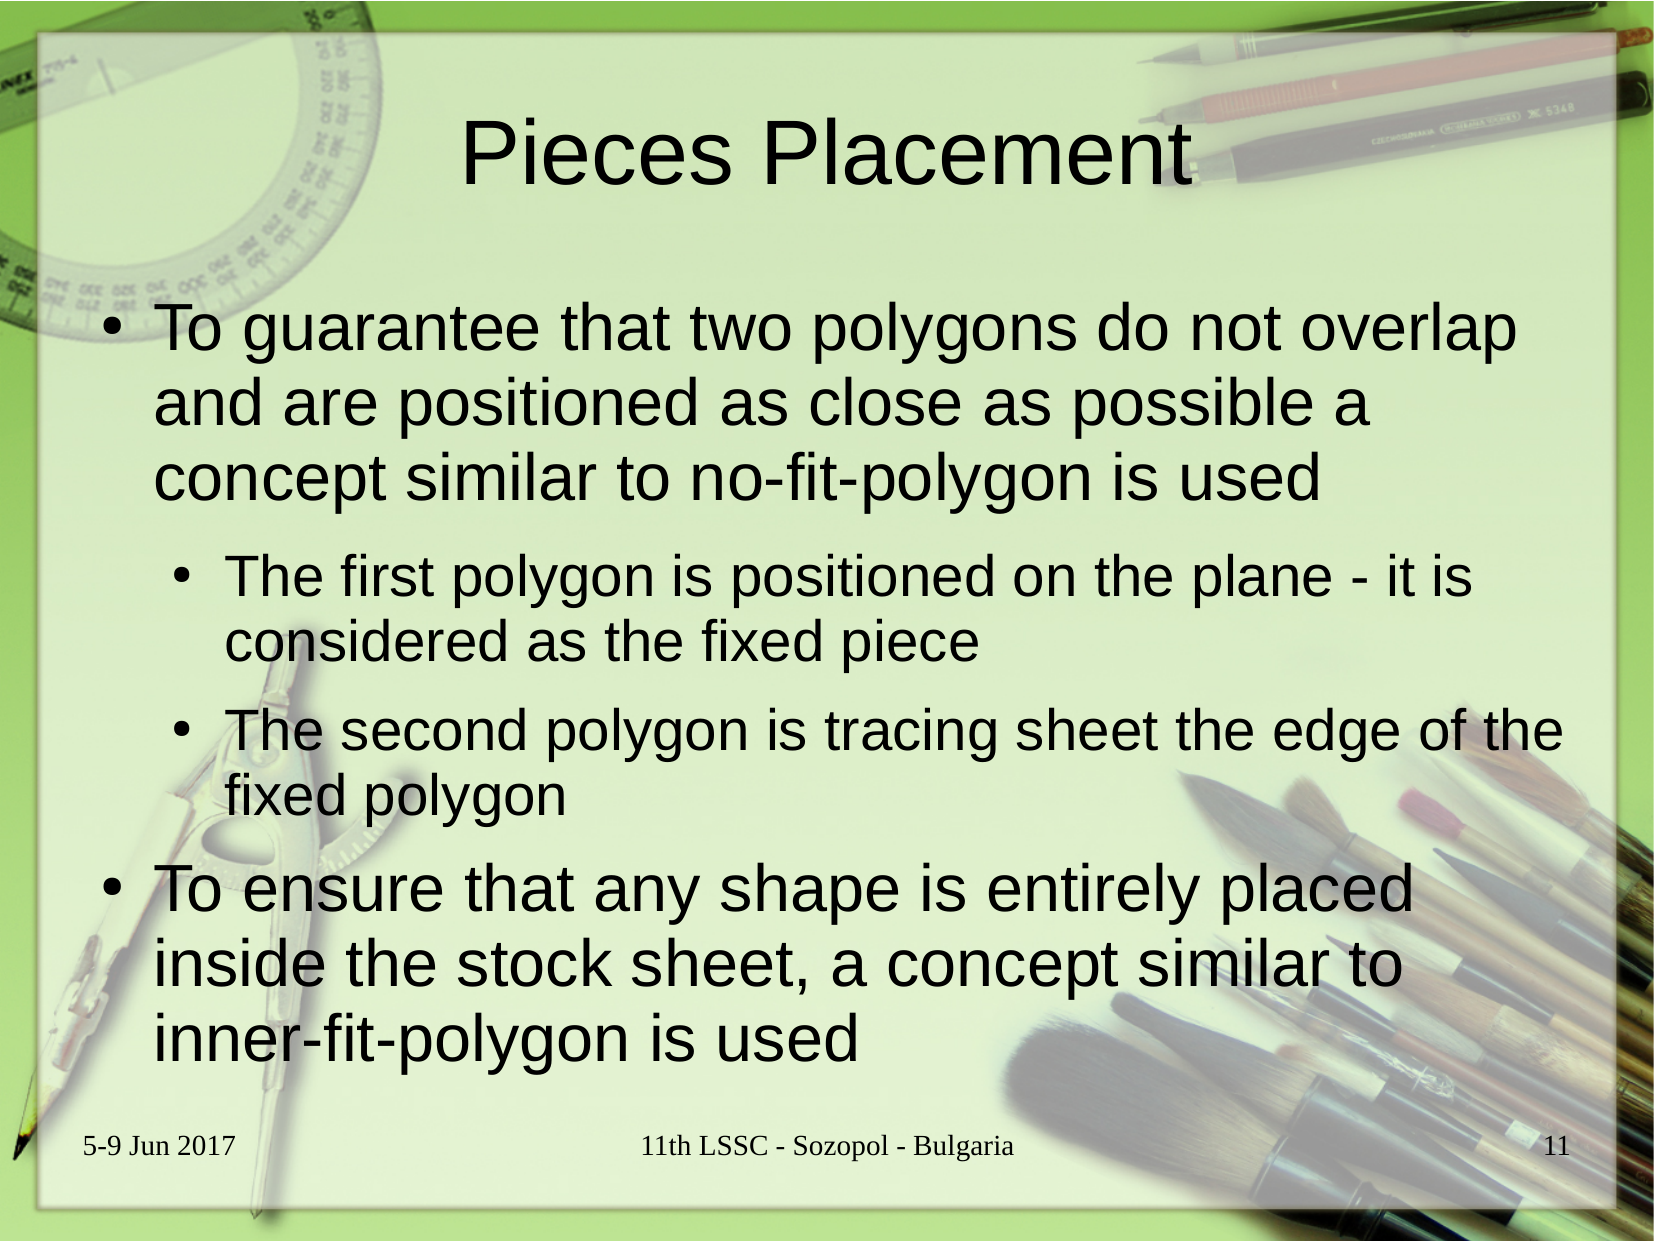

# Pieces Placement
To guarantee that two polygons do not overlap and are positioned as close as possible a concept similar to no-fit-polygon is used
The first polygon is positioned on the plane - it is considered as the fixed piece
The second polygon is tracing sheet the edge of the fixed polygon
To ensure that any shape is entirely placed inside the stock sheet, a concept similar to inner-fit-polygon is used
5-9 Jun 2017
11th LSSC - Sozopol - Bulgaria
11